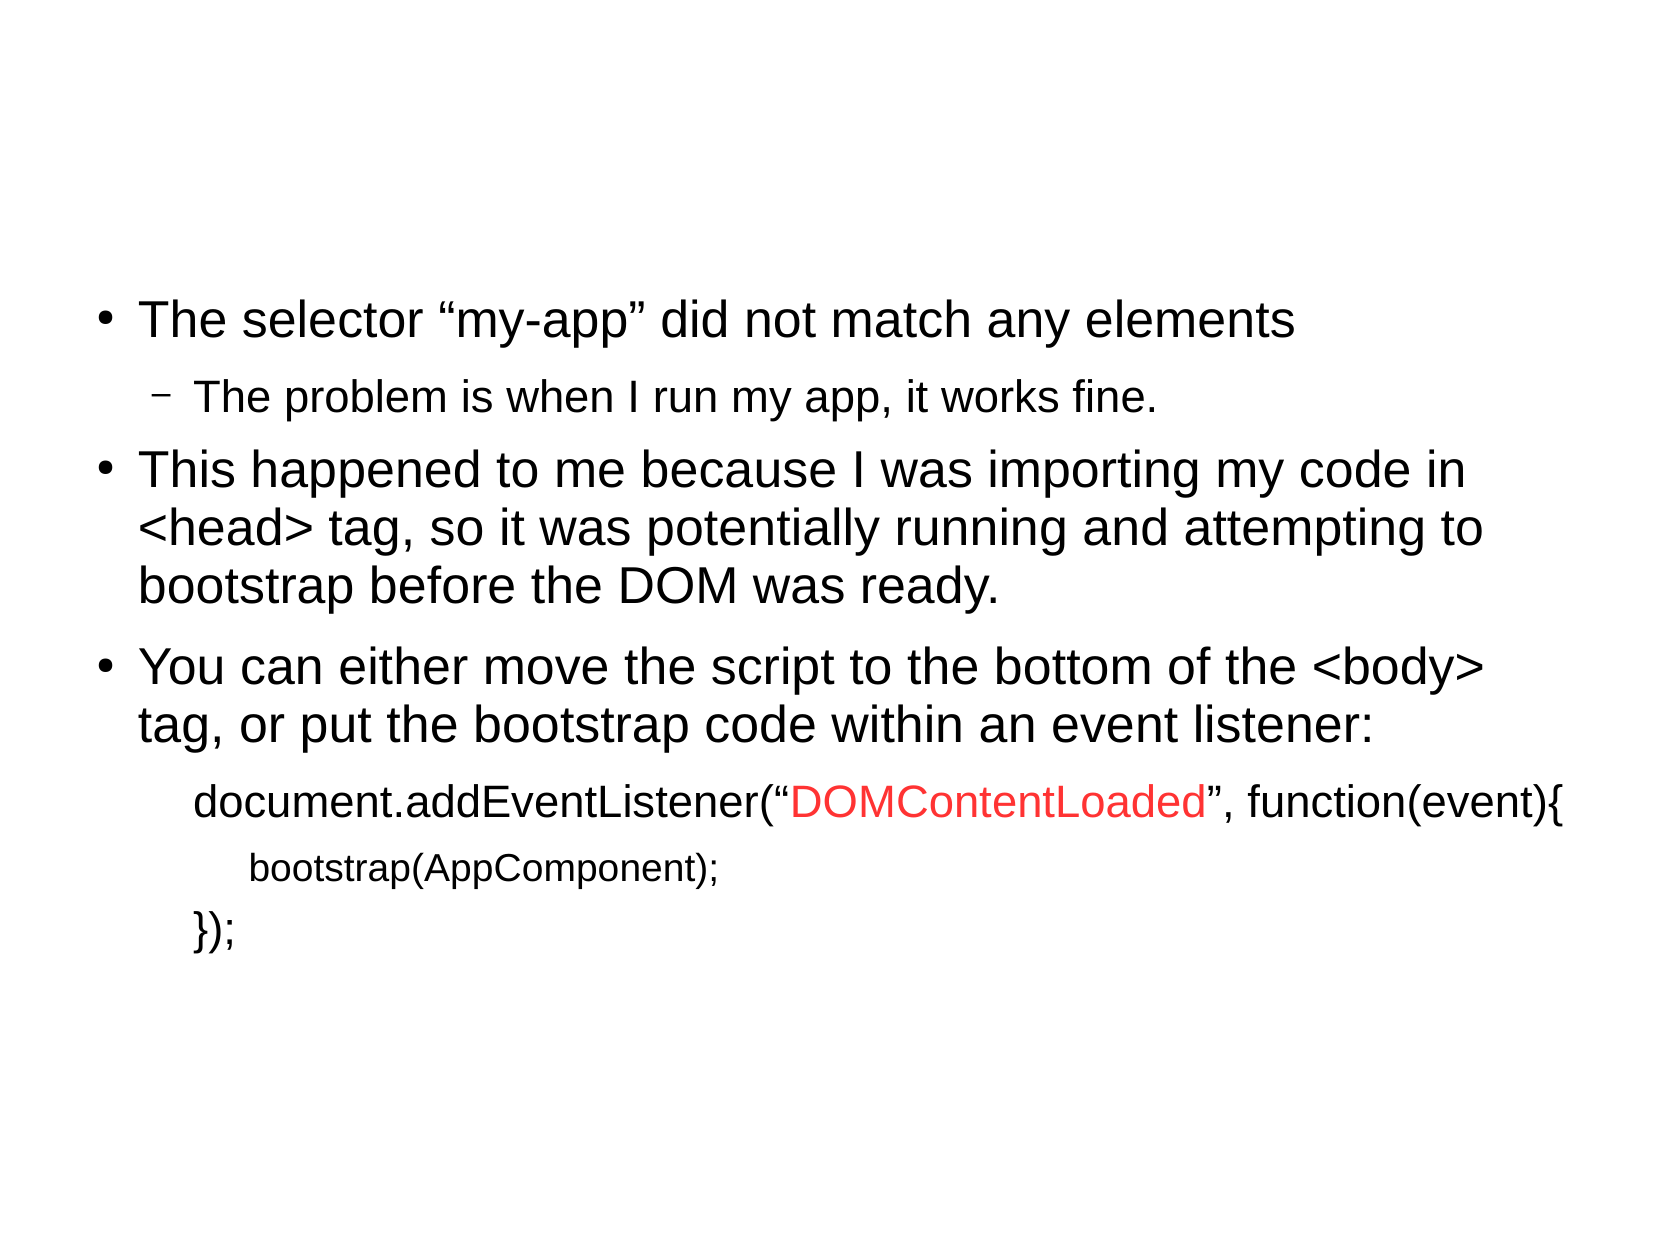

#
The selector “my-app” did not match any elements
The problem is when I run my app, it works fine.
This happened to me because I was importing my code in <head> tag, so it was potentially running and attempting to bootstrap before the DOM was ready.
You can either move the script to the bottom of the <body> tag, or put the bootstrap code within an event listener:
document.addEventListener(“DOMContentLoaded”, function(event){
bootstrap(AppComponent);
});